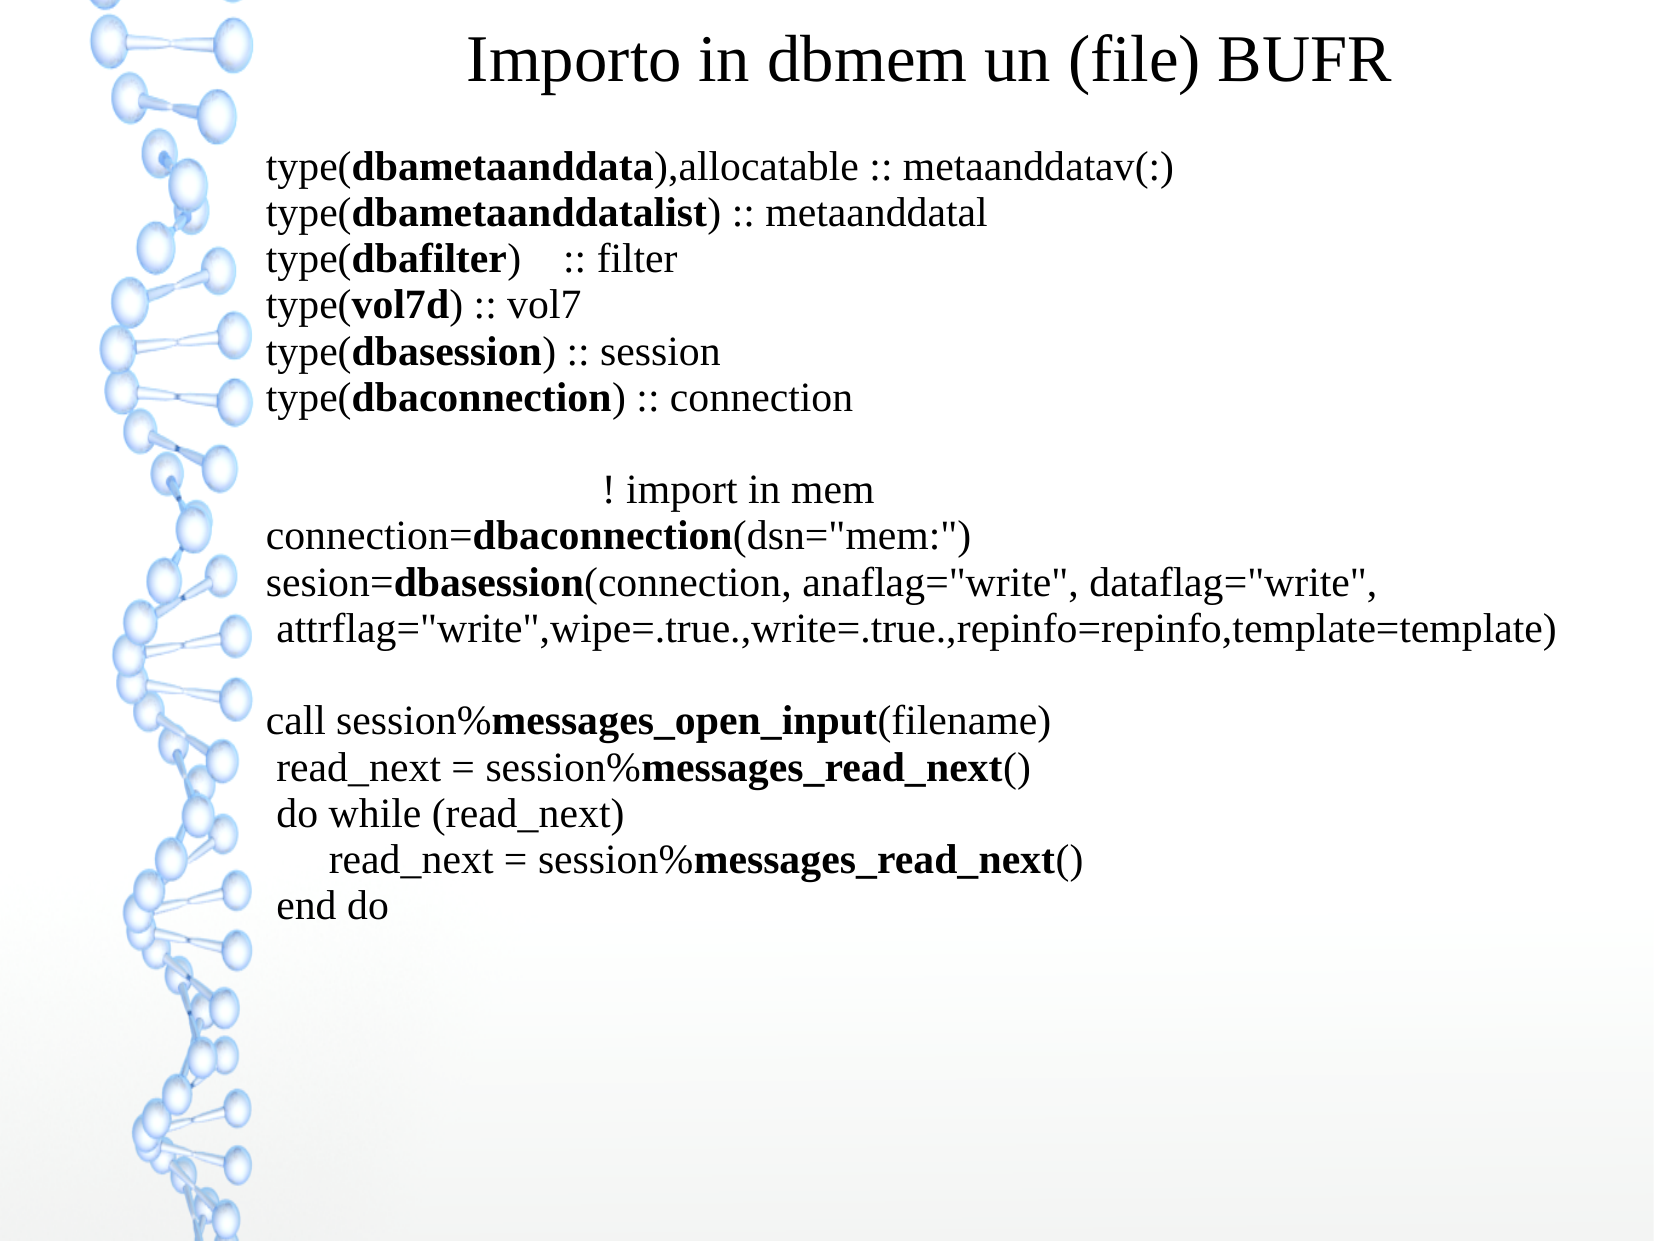

# Importo in dbmem un (file) BUFR
type(dbametaanddata),allocatable :: metaanddatav(:)
type(dbametaanddatalist) :: metaanddatal
type(dbafilter) :: filter
type(vol7d) :: vol7
type(dbasession) :: session
type(dbaconnection) :: connection
 ! import in mem
connection=dbaconnection(dsn="mem:")
sesion=dbasession(connection, anaflag="write", dataflag="write",
 attrflag="write",wipe=.true.,write=.true.,repinfo=repinfo,template=template)
call session%messages_open_input(filename)
 read_next = session%messages_read_next()
 do while (read_next)
 read_next = session%messages_read_next()
 end do